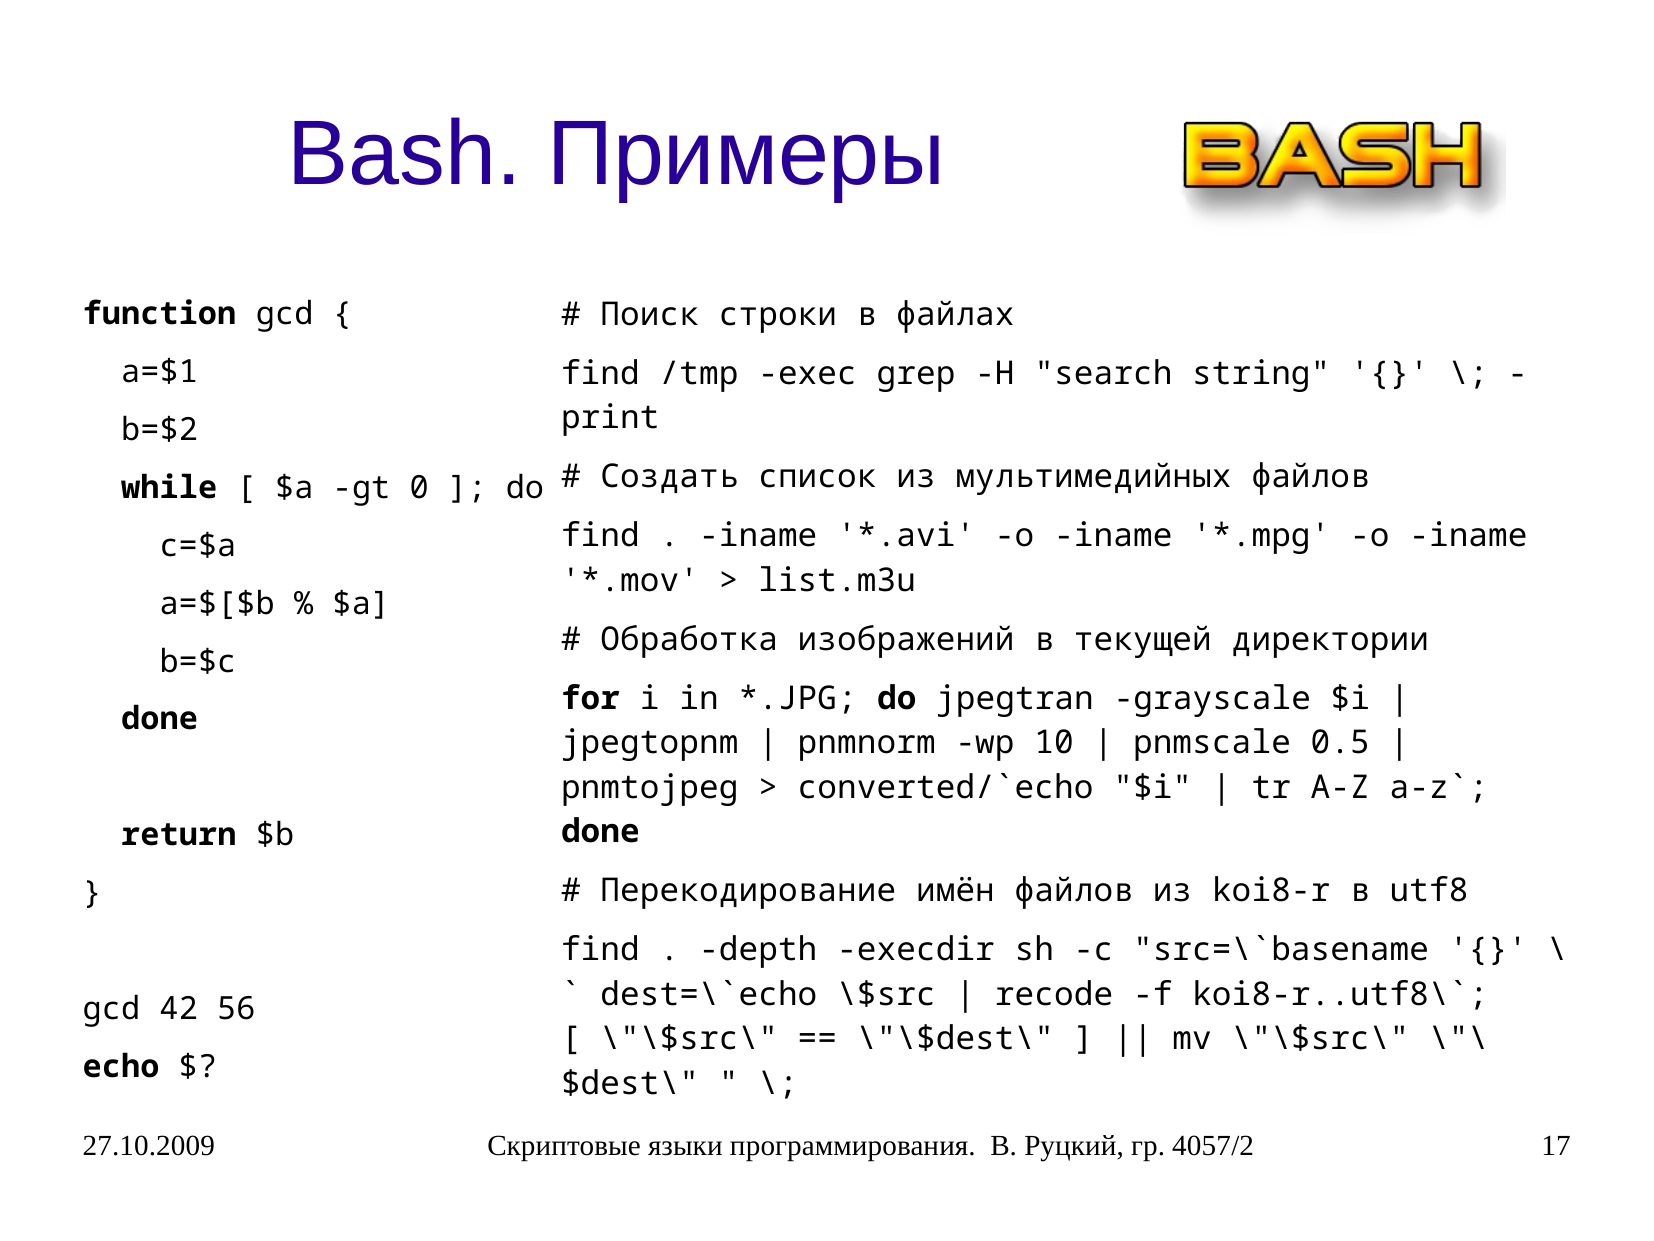

# Bash. Примеры
function gcd {
 a=$1
 b=$2
 while [ $a -gt 0 ]; do
 c=$a
 a=$[$b % $a]
 b=$c
 done
 return $b
}
gcd 42 56
echo $?
# Поиск строки в файлах
find /tmp -exec grep -H "search string" '{}' \; -print
# Создать список из мультимедийных файлов
find . -iname '*.avi' -o -iname '*.mpg' -o -iname '*.mov' > list.m3u
# Обработка изображений в текущей директории
for i in *.JPG; do jpegtran -grayscale $i | jpegtopnm | pnmnorm -wp 10 | pnmscale 0.5 | pnmtojpeg > converted/`echo "$i" | tr A-Z a-z`; done
# Перекодирование имён файлов из koi8-r в utf8
find . -depth -execdir sh -c "src=\`basename '{}' \` dest=\`echo \$src | recode -f koi8-r..utf8\`; [ \"\$src\" == \"\$dest\" ] || mv \"\$src\" \"\$dest\" " \;
27.10.2009
Скриптовые языки программирования. В. Руцкий, гр. 4057/2
17